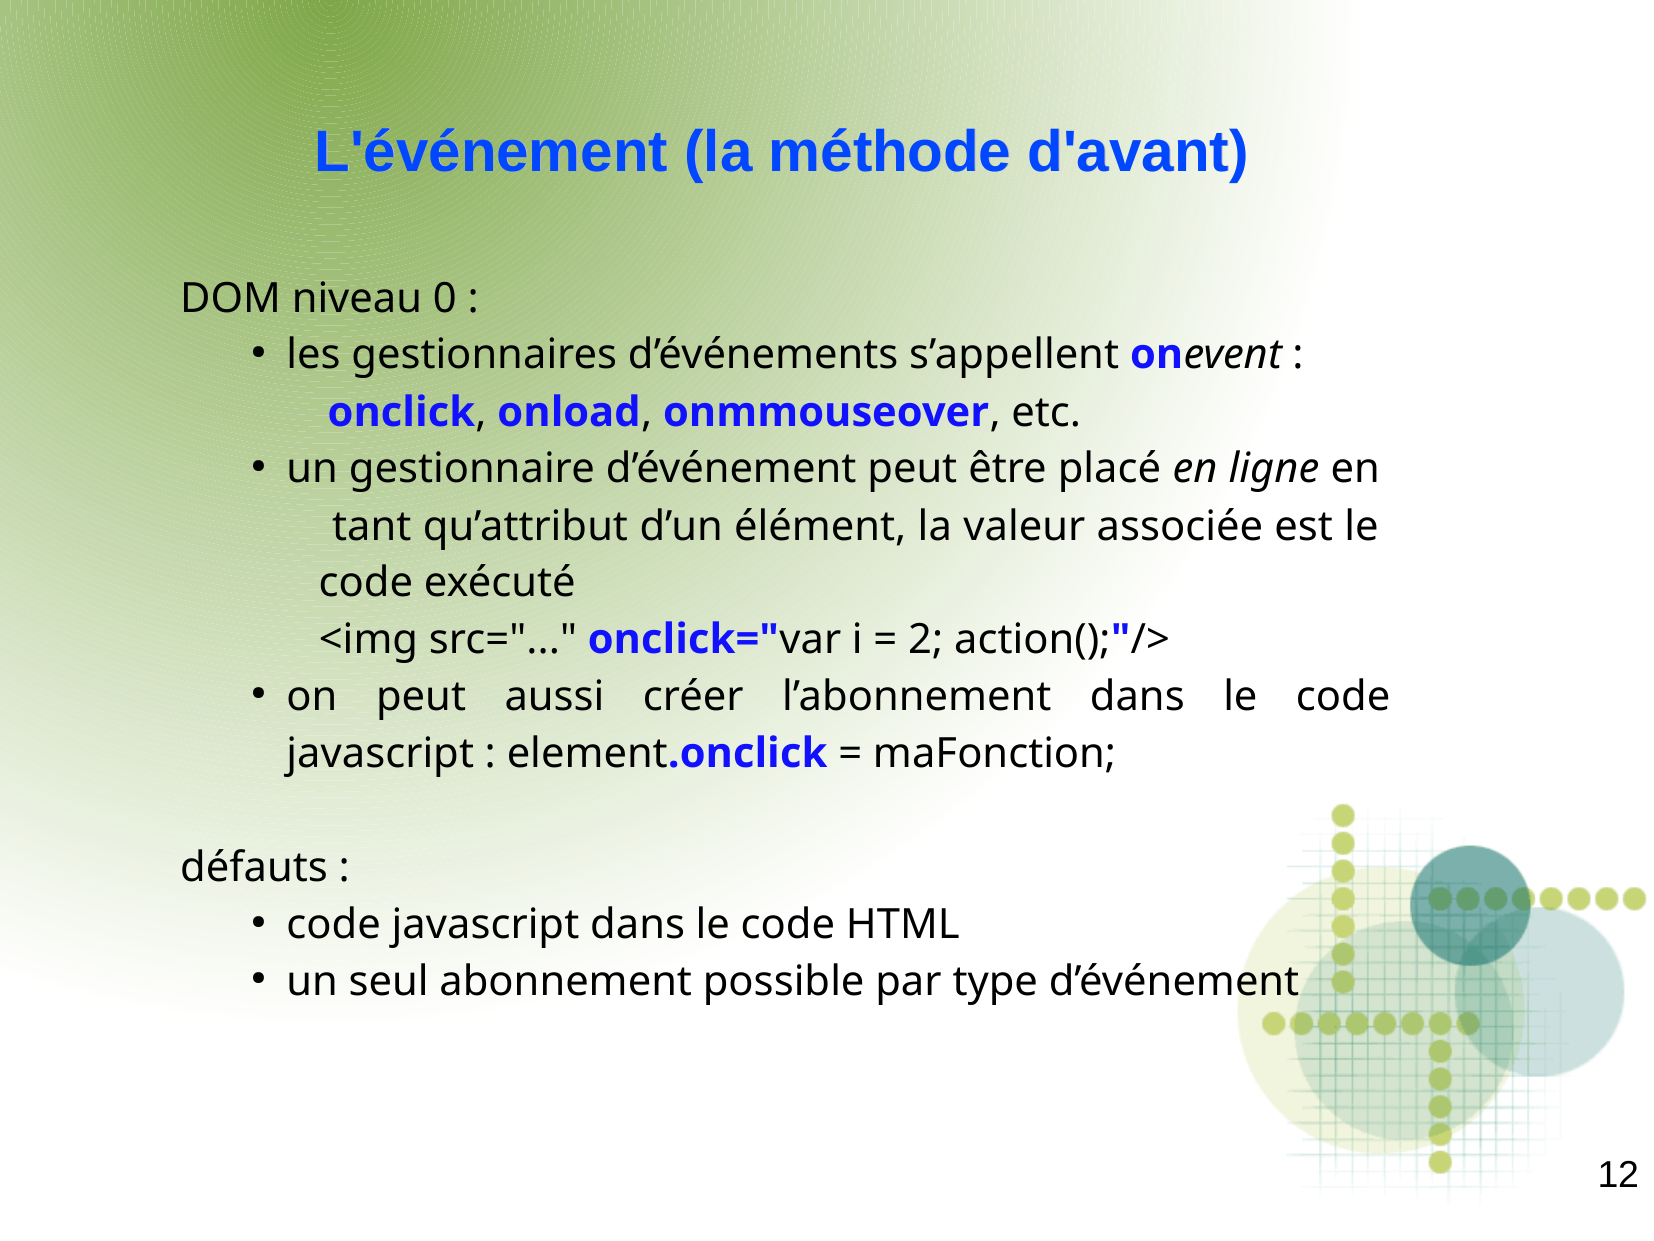

# L'événement (la méthode d'avant)
DOM niveau 0 :
les gestionnaires d’événements s’appellent onevent :
		onclick, onload, onmmouseover, etc.
un gestionnaire d’événement peut être placé en ligne en tant qu’attribut d’un élément, la valeur associée est le code exécuté
 <img src="..." onclick="var i = 2; action();"/>
on peut aussi créer l’abonnement dans le code javascript : element.onclick = maFonction;
défauts :
code javascript dans le code HTML
un seul abonnement possible par type d’événement